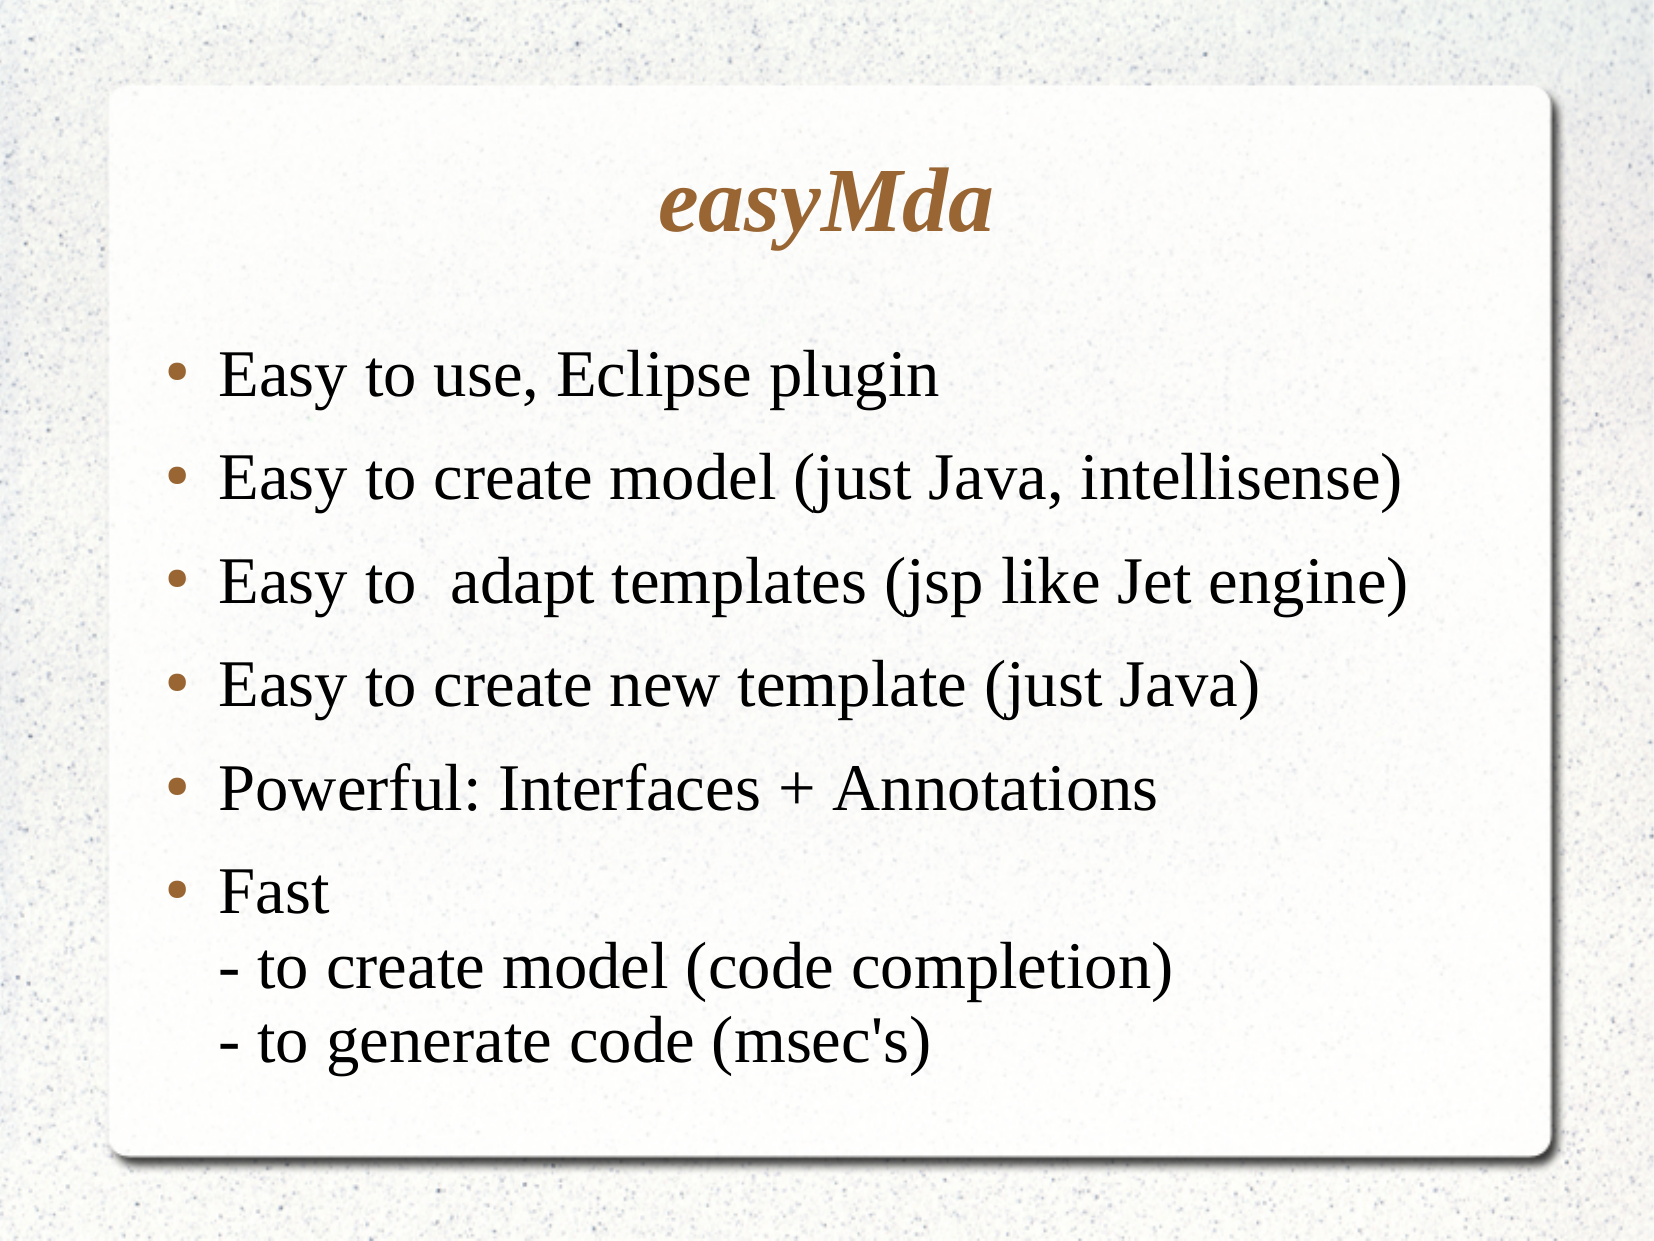

# easyMda
Easy to use, Eclipse plugin
Easy to create model (just Java, intellisense)
Easy to adapt templates (jsp like Jet engine)
Easy to create new template (just Java)
Powerful: Interfaces + Annotations
Fast
- to create model (code completion)
- to generate code (msec's)